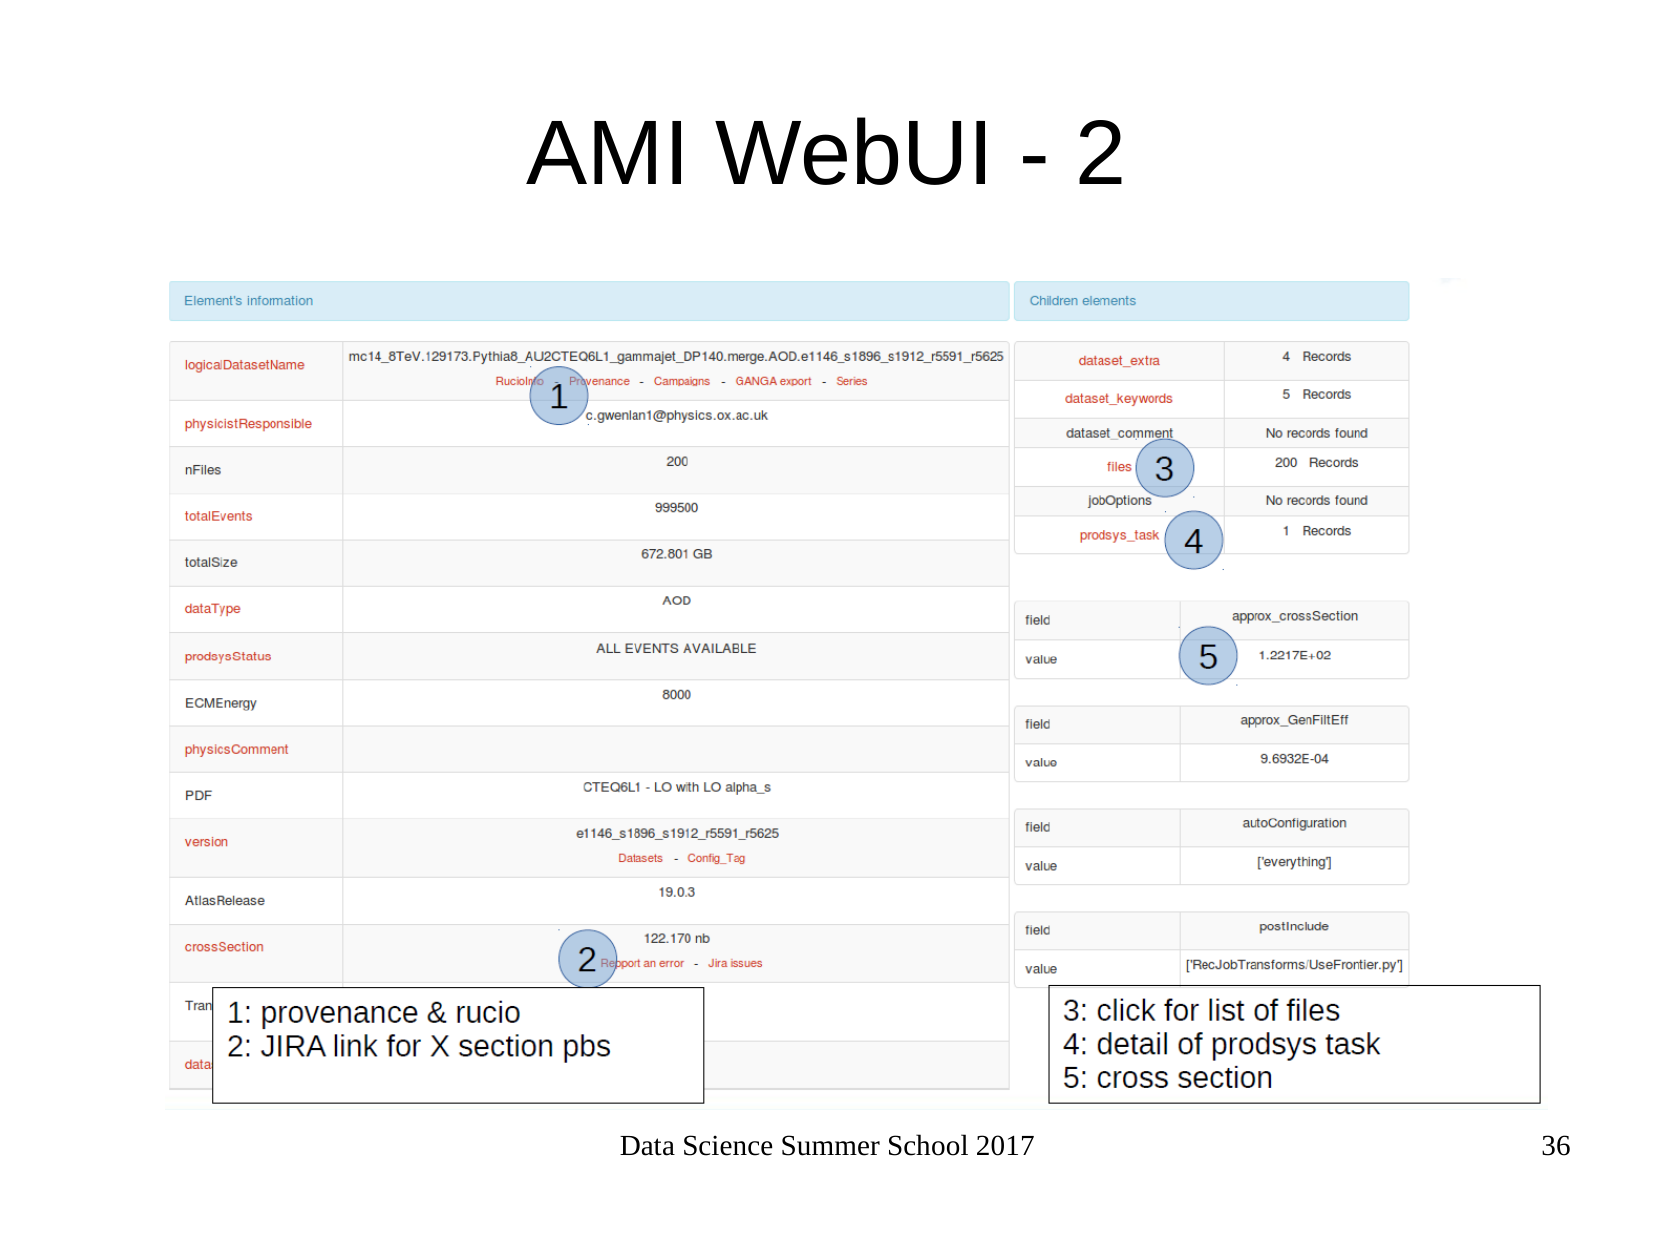

# AMI WebUI - 2
Data Science Summer School 2017
36